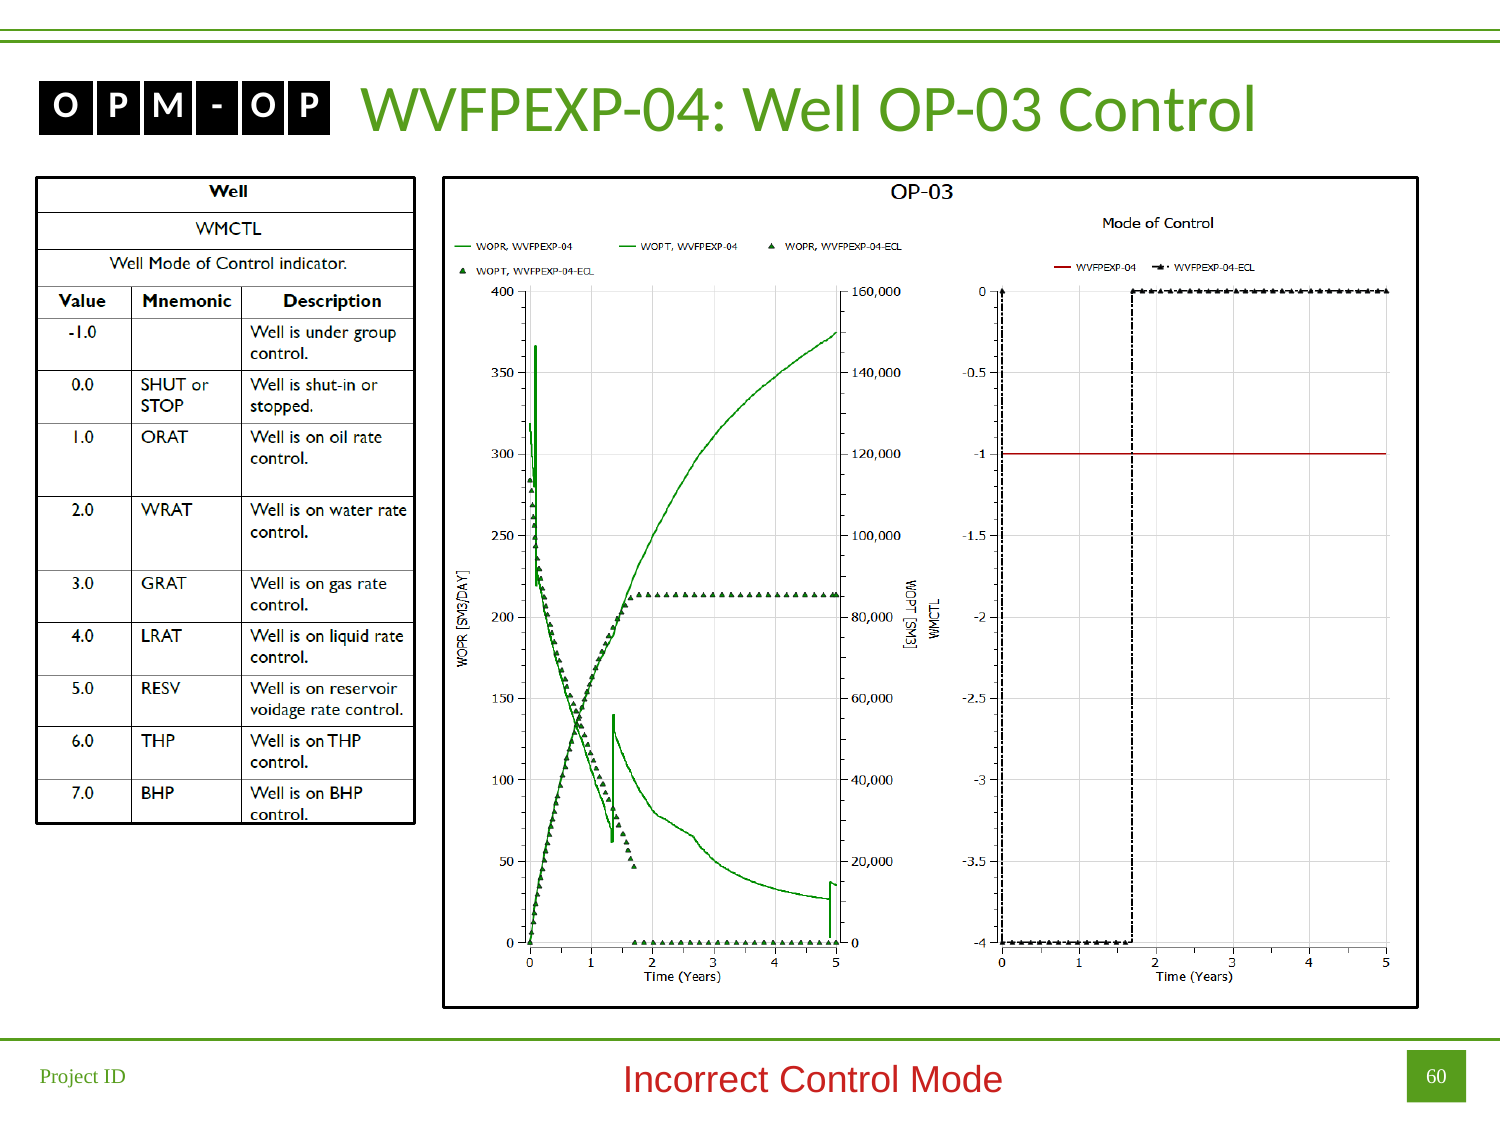

# WVFPEXP-04: Well OP-03 Control
Project ID
60
Incorrect Control Mode